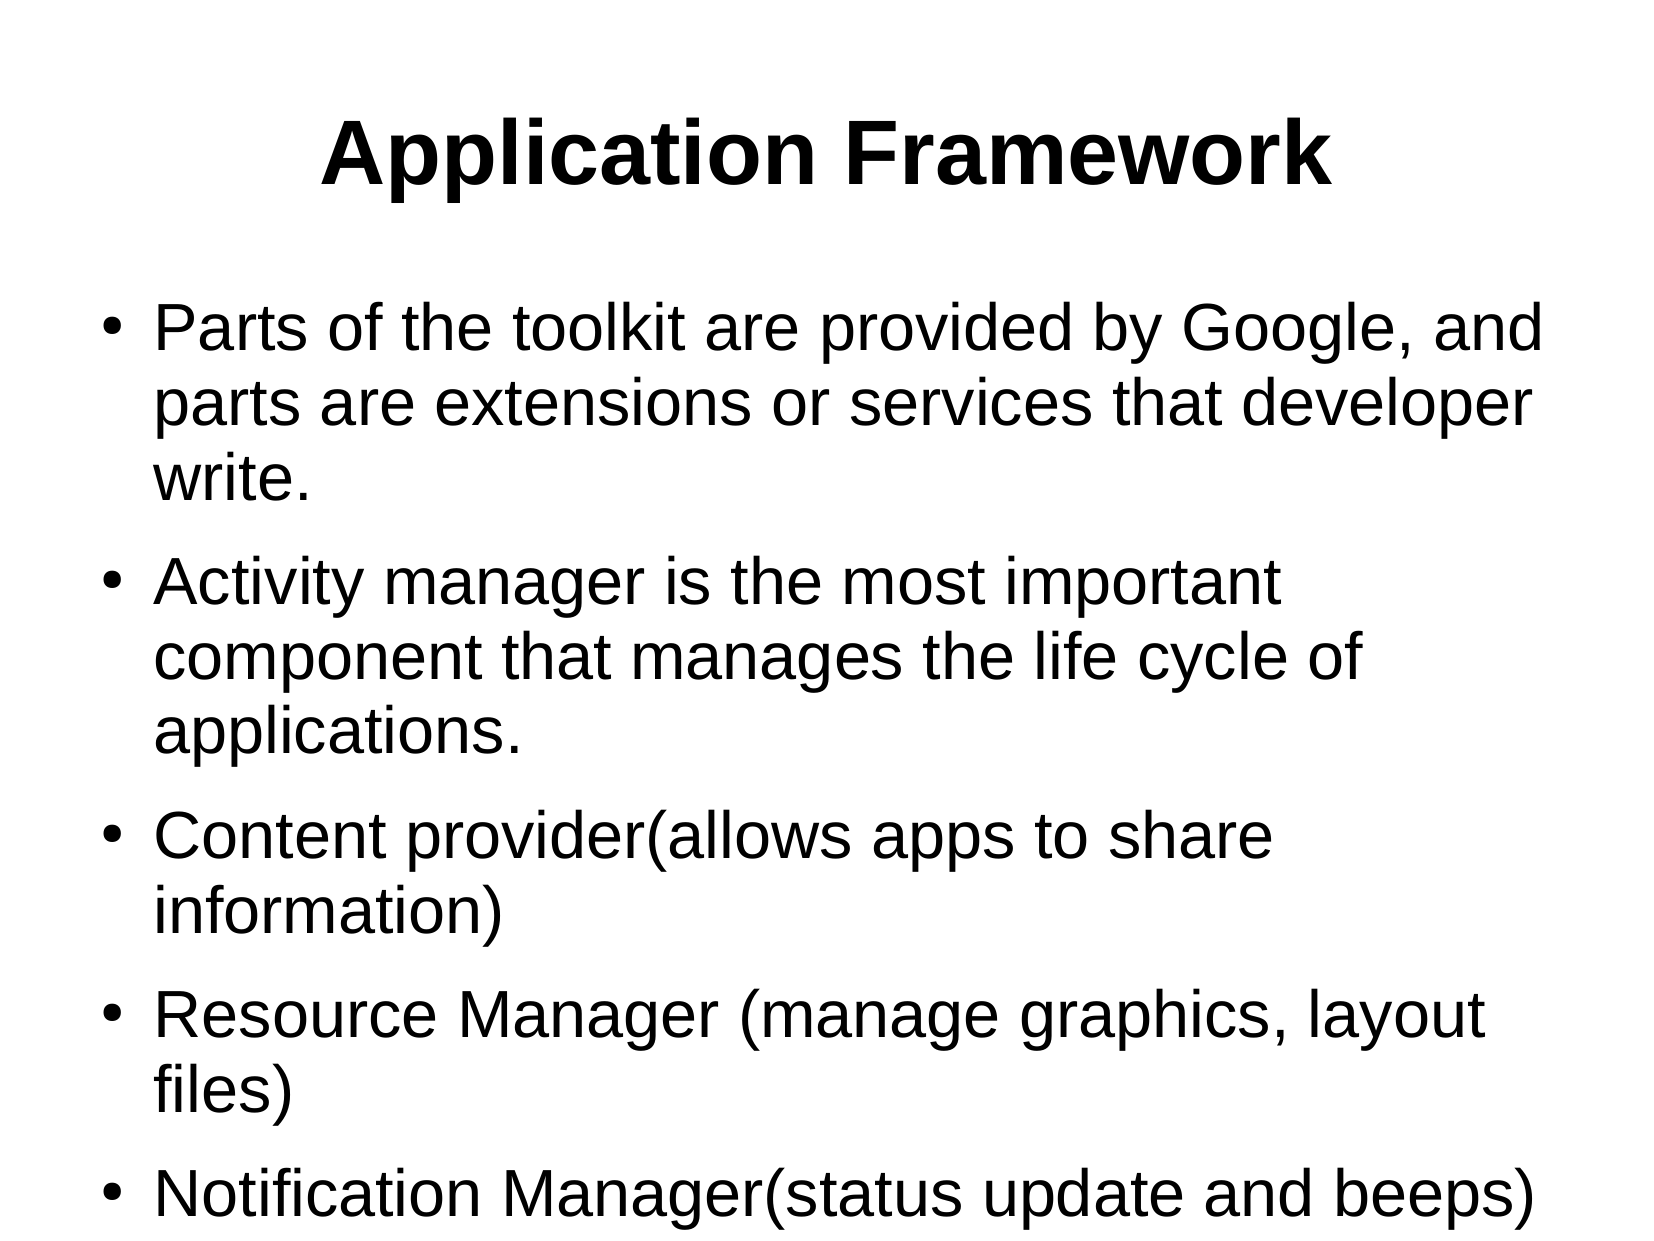

# Application Framework
Parts of the toolkit are provided by Google, and parts are extensions or services that developer write.
Activity manager is the most important component that manages the life cycle of applications.
Content provider(allows apps to share information)
Resource Manager (manage graphics, layout files)
Notification Manager(status update and beeps)